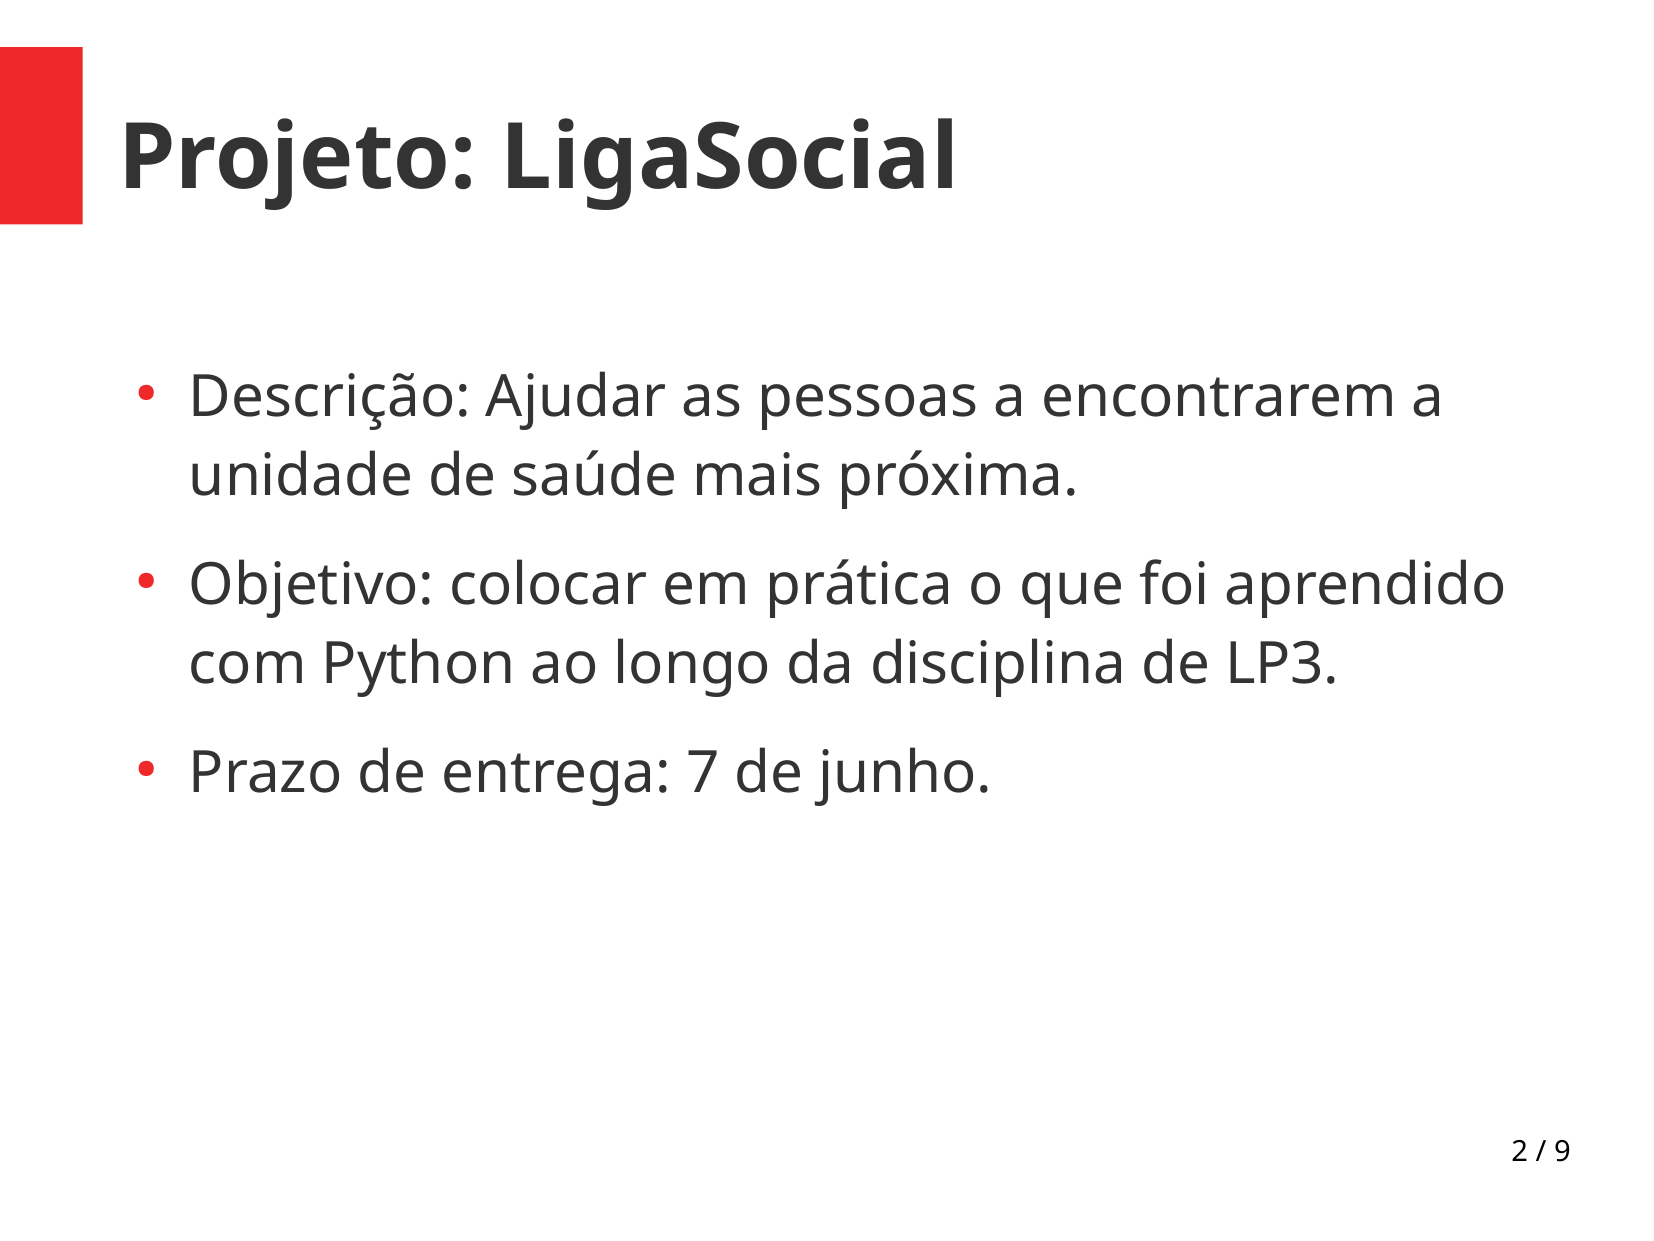

# Projeto: LigaSocial
Descrição: Ajudar as pessoas a encontrarem a unidade de saúde mais próxima.
Objetivo: colocar em prática o que foi aprendido com Python ao longo da disciplina de LP3.
Prazo de entrega: 7 de junho.
2